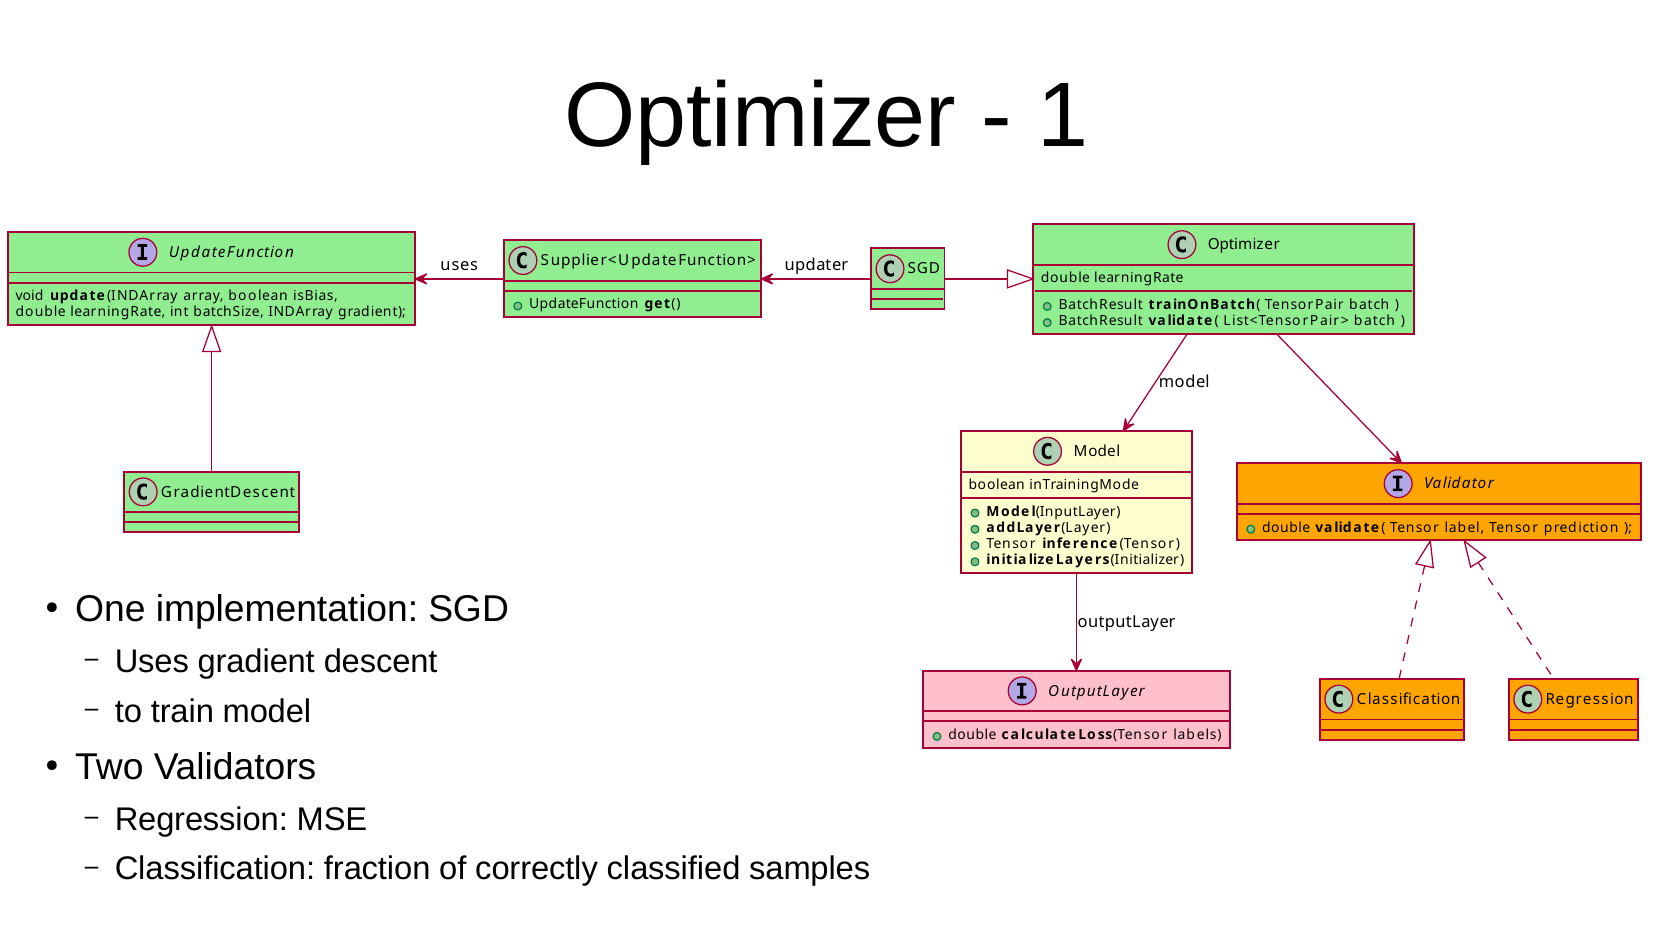

# Optimizer - 1
One implementation: SGD
Uses gradient descent
to train model
Two Validators
Regression: MSE
Classification: fraction of correctly classified samples